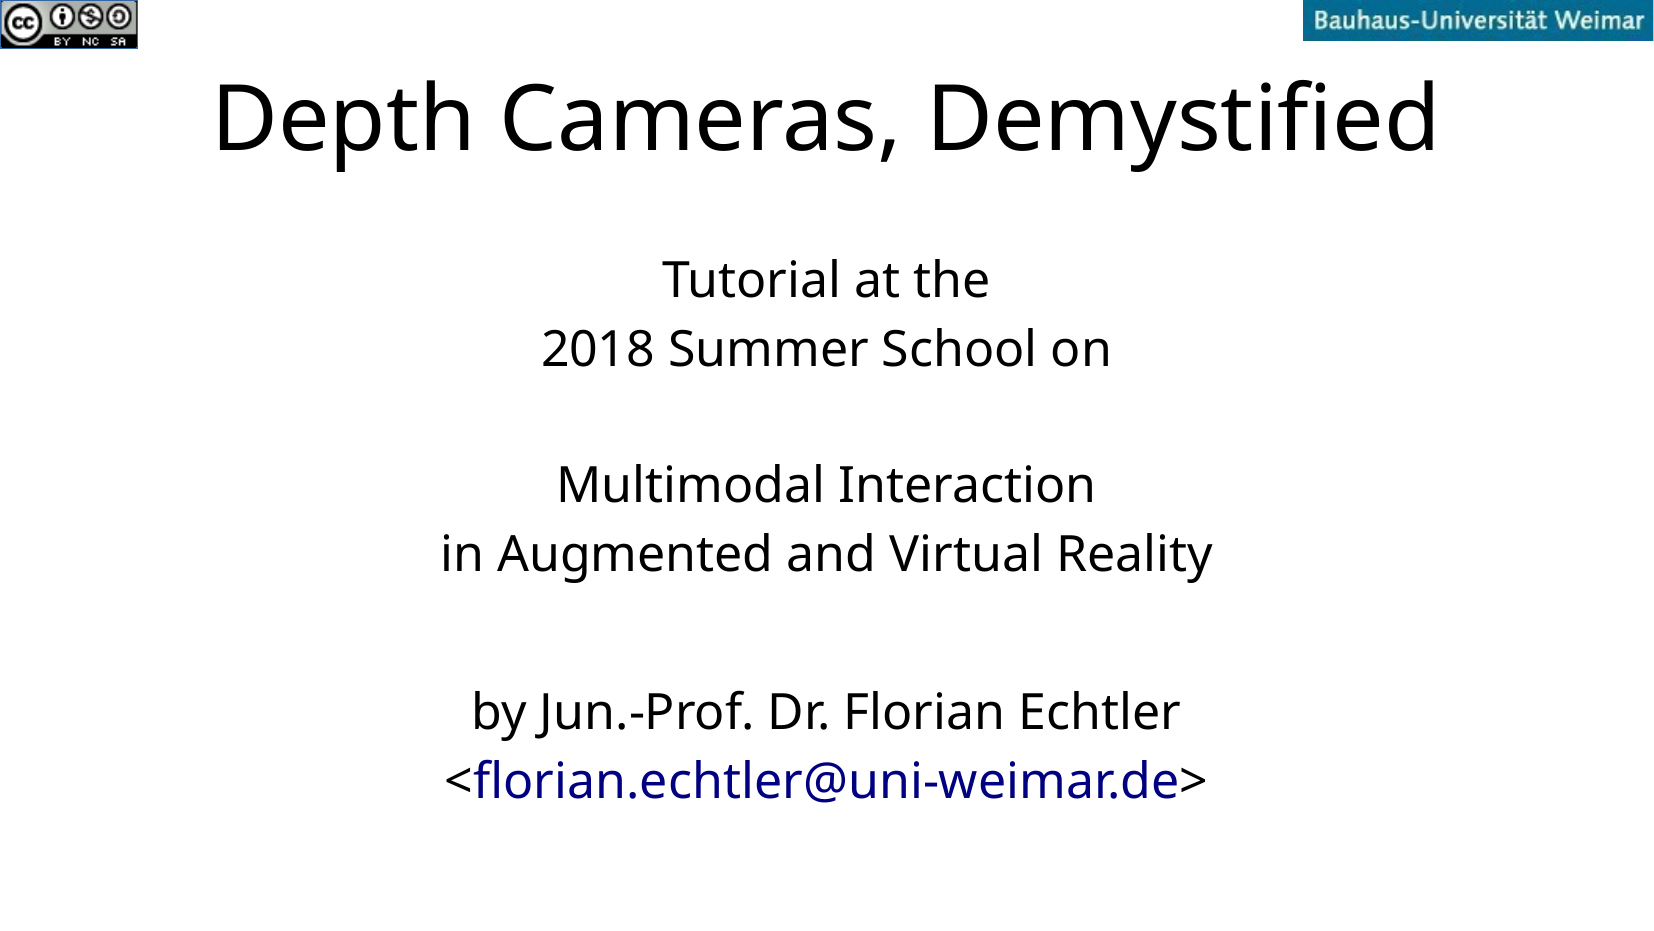

# Depth Cameras, Demystified
Tutorial at the
2018 Summer School on
Multimodal Interaction
in Augmented and Virtual Reality
by Jun.-Prof. Dr. Florian Echtler
<florian.echtler@uni-weimar.de>